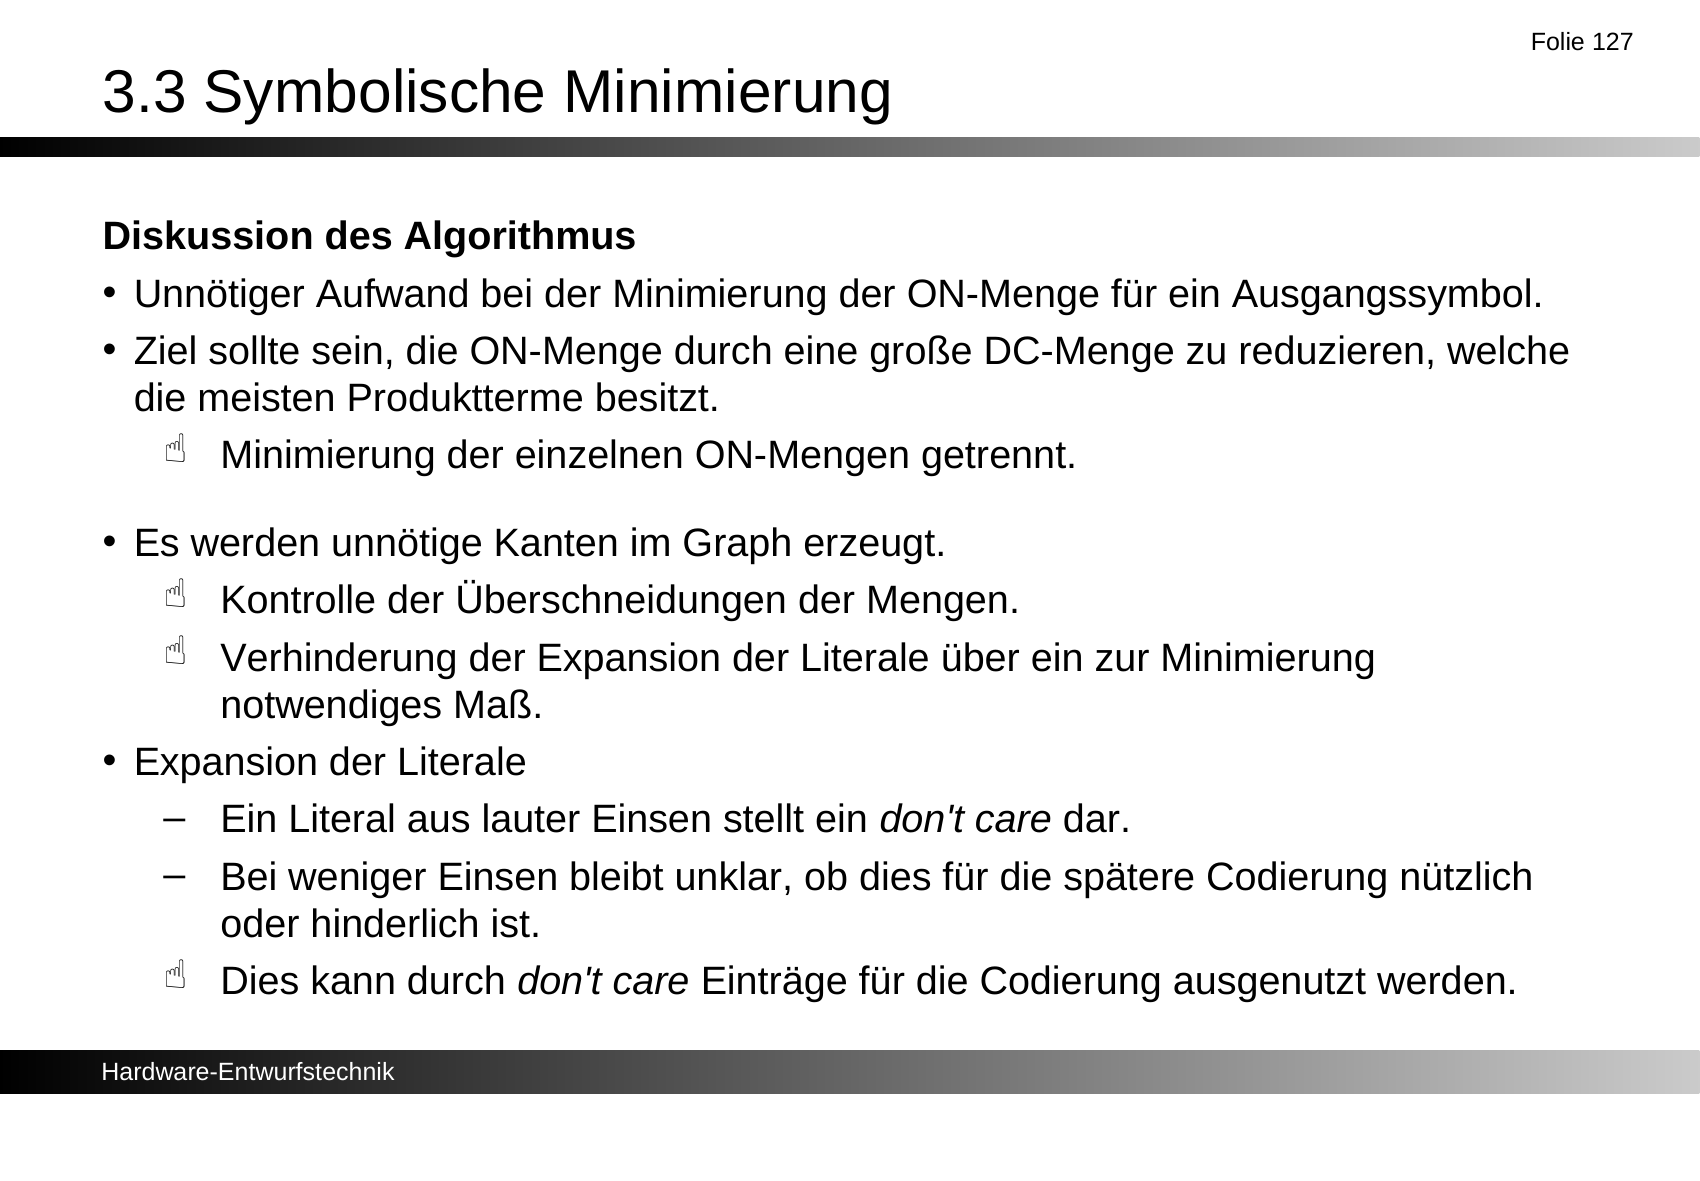

# 3.3 Symbolische Minimierung
Diskussion des Algorithmus
Unnötiger Aufwand bei der Minimierung der ON-Menge für ein Ausgangssymbol.
Ziel sollte sein, die ON-Menge durch eine große DC-Menge zu reduzieren, welche die meisten Produktterme besitzt.
Minimierung der einzelnen ON-Mengen getrennt.
Es werden unnötige Kanten im Graph erzeugt.
Kontrolle der Überschneidungen der Mengen.
Verhinderung der Expansion der Literale über ein zur Minimierung notwendiges Maß.
Expansion der Literale
Ein Literal aus lauter Einsen stellt ein don't care dar.
Bei weniger Einsen bleibt unklar, ob dies für die spätere Codierung nützlich oder hinderlich ist.
Dies kann durch don't care Einträge für die Codierung ausgenutzt werden.